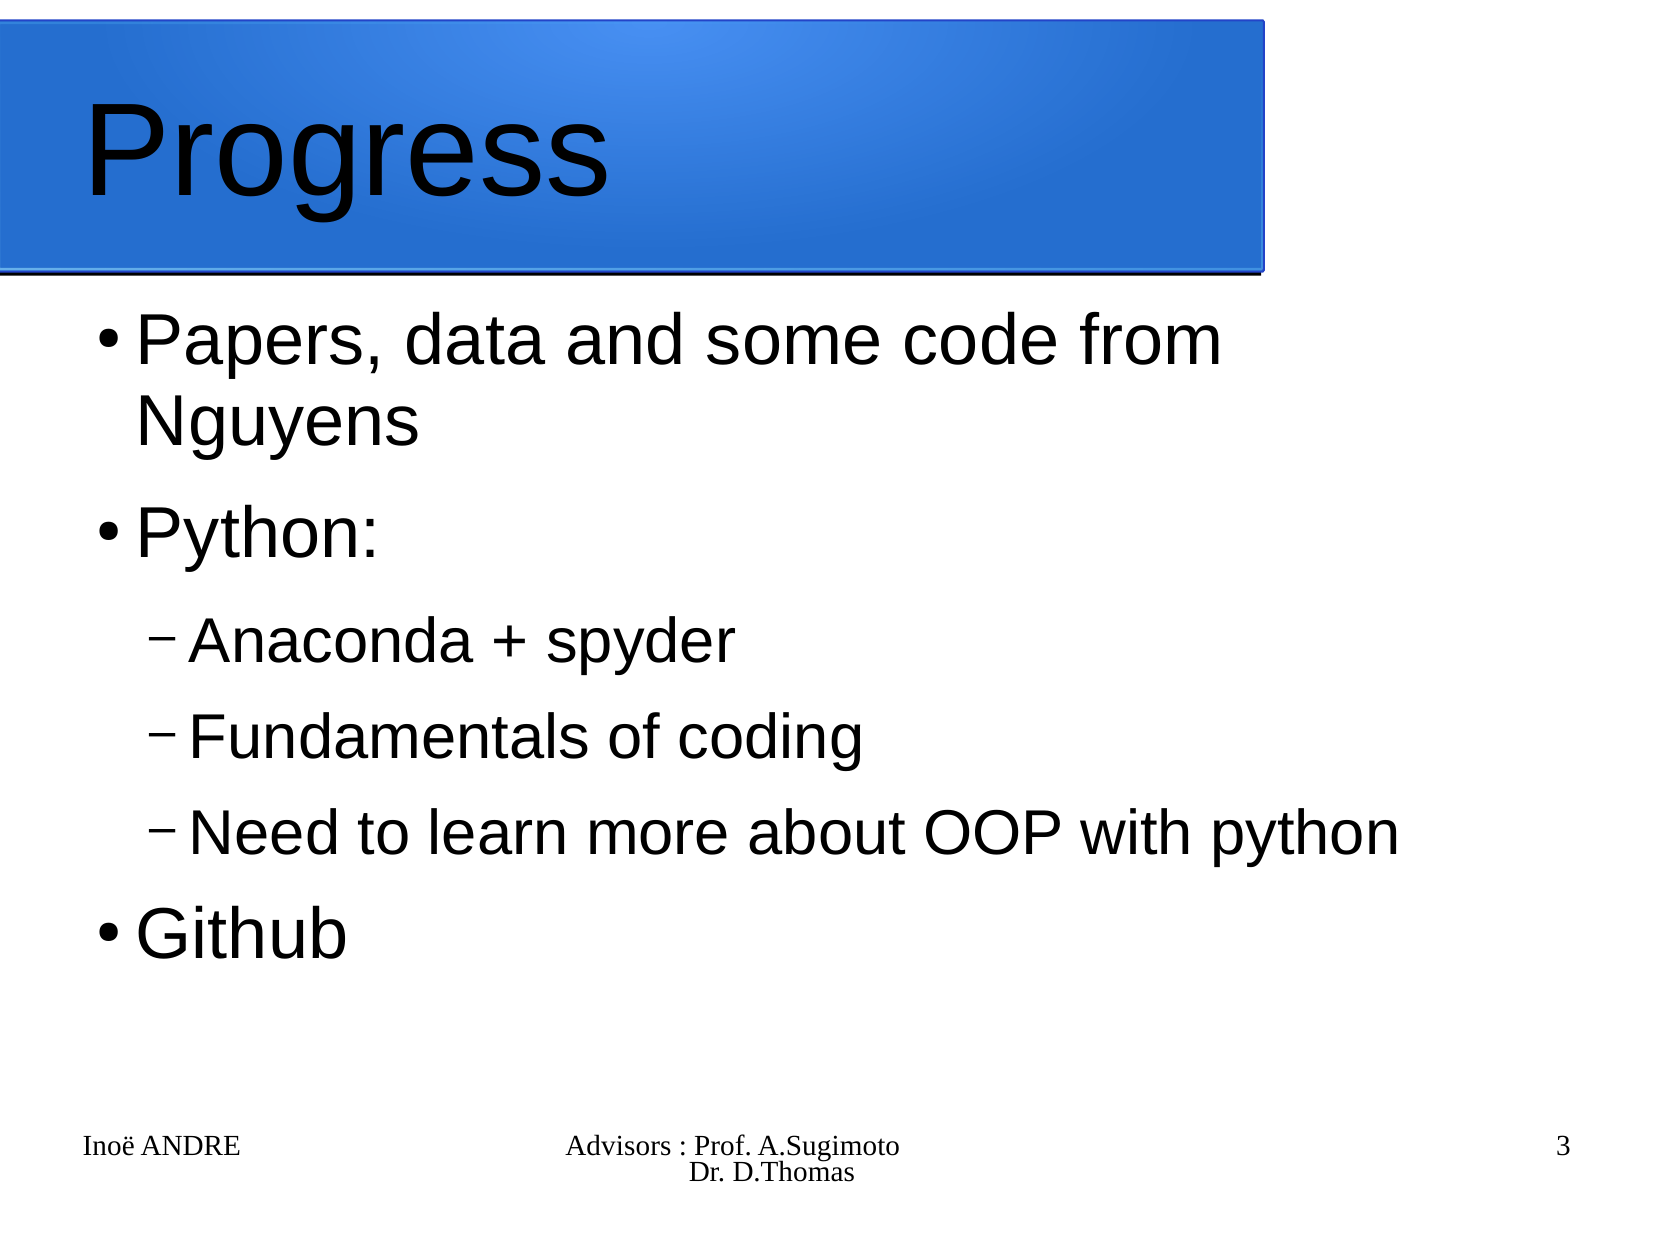

# Progress
Papers, data and some code from Nguyens
Python:
Anaconda + spyder
Fundamentals of coding
Need to learn more about OOP with python
Github
Inoë ANDRE
Advisors : Prof. A.Sugimoto Dr. D.Thomas
3